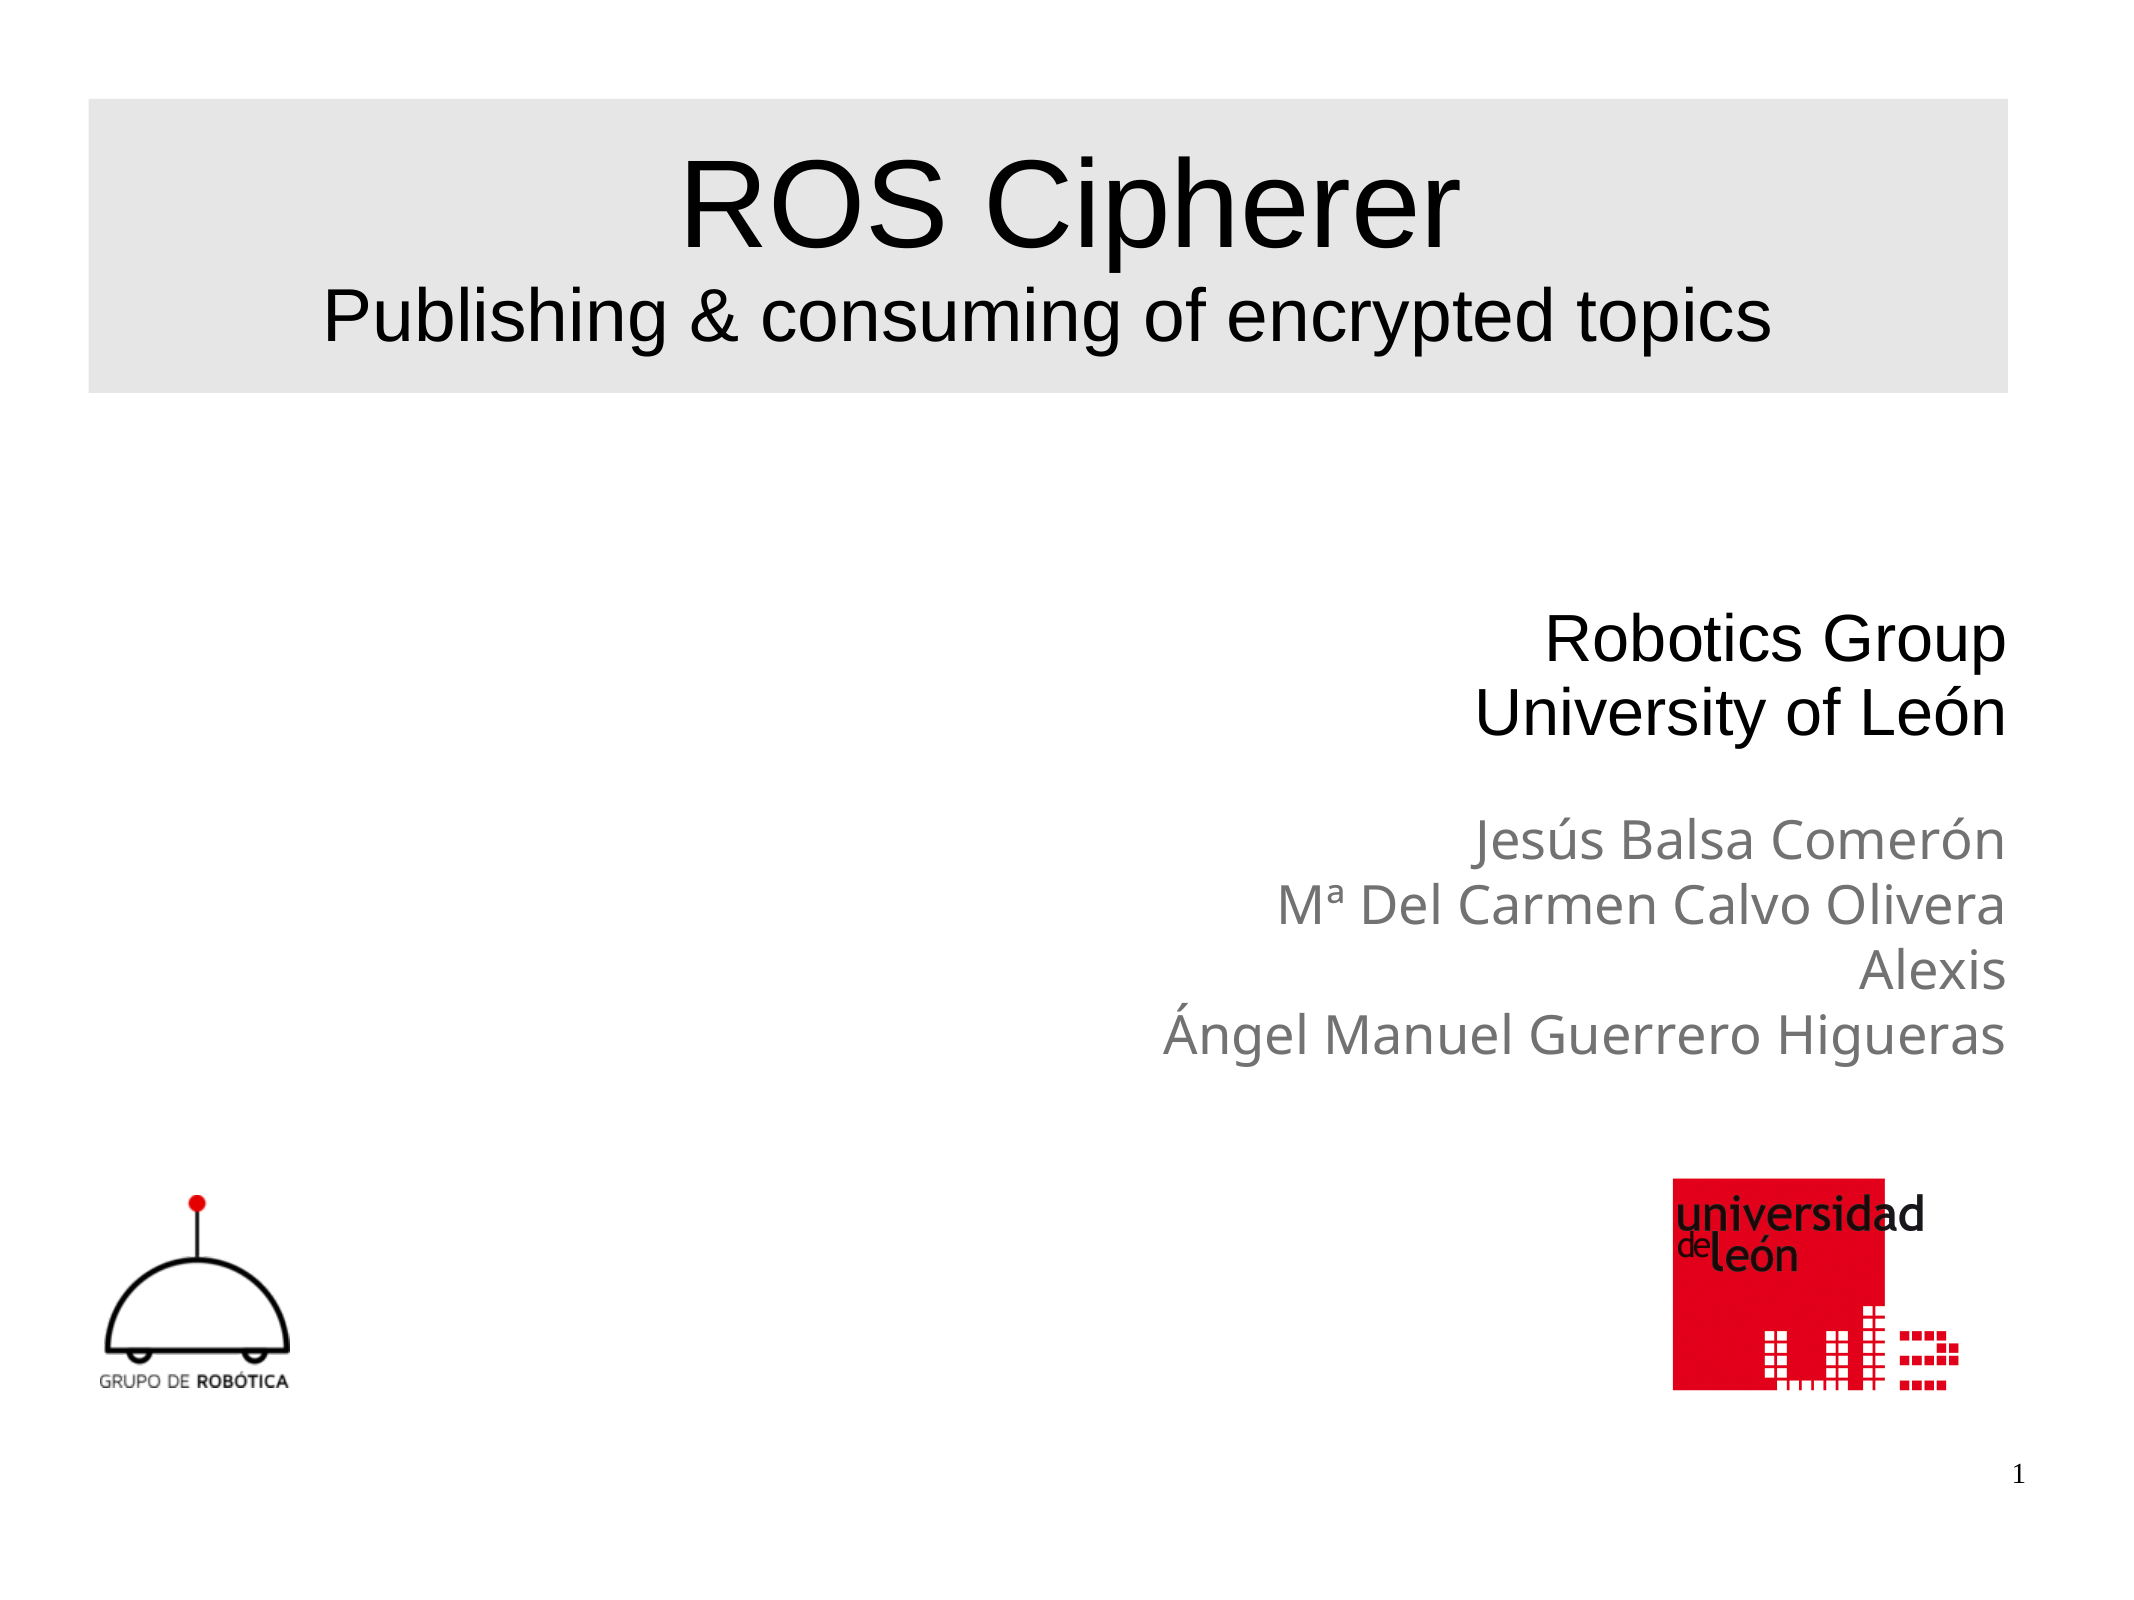

# ROS Cipherer Publishing & consuming of encrypted topics
Robotics Group
University of León
Jesús Balsa Comerón
	Mª Del Carmen Calvo Olivera
Alexis
Ángel Manuel Guerrero Higueras
1